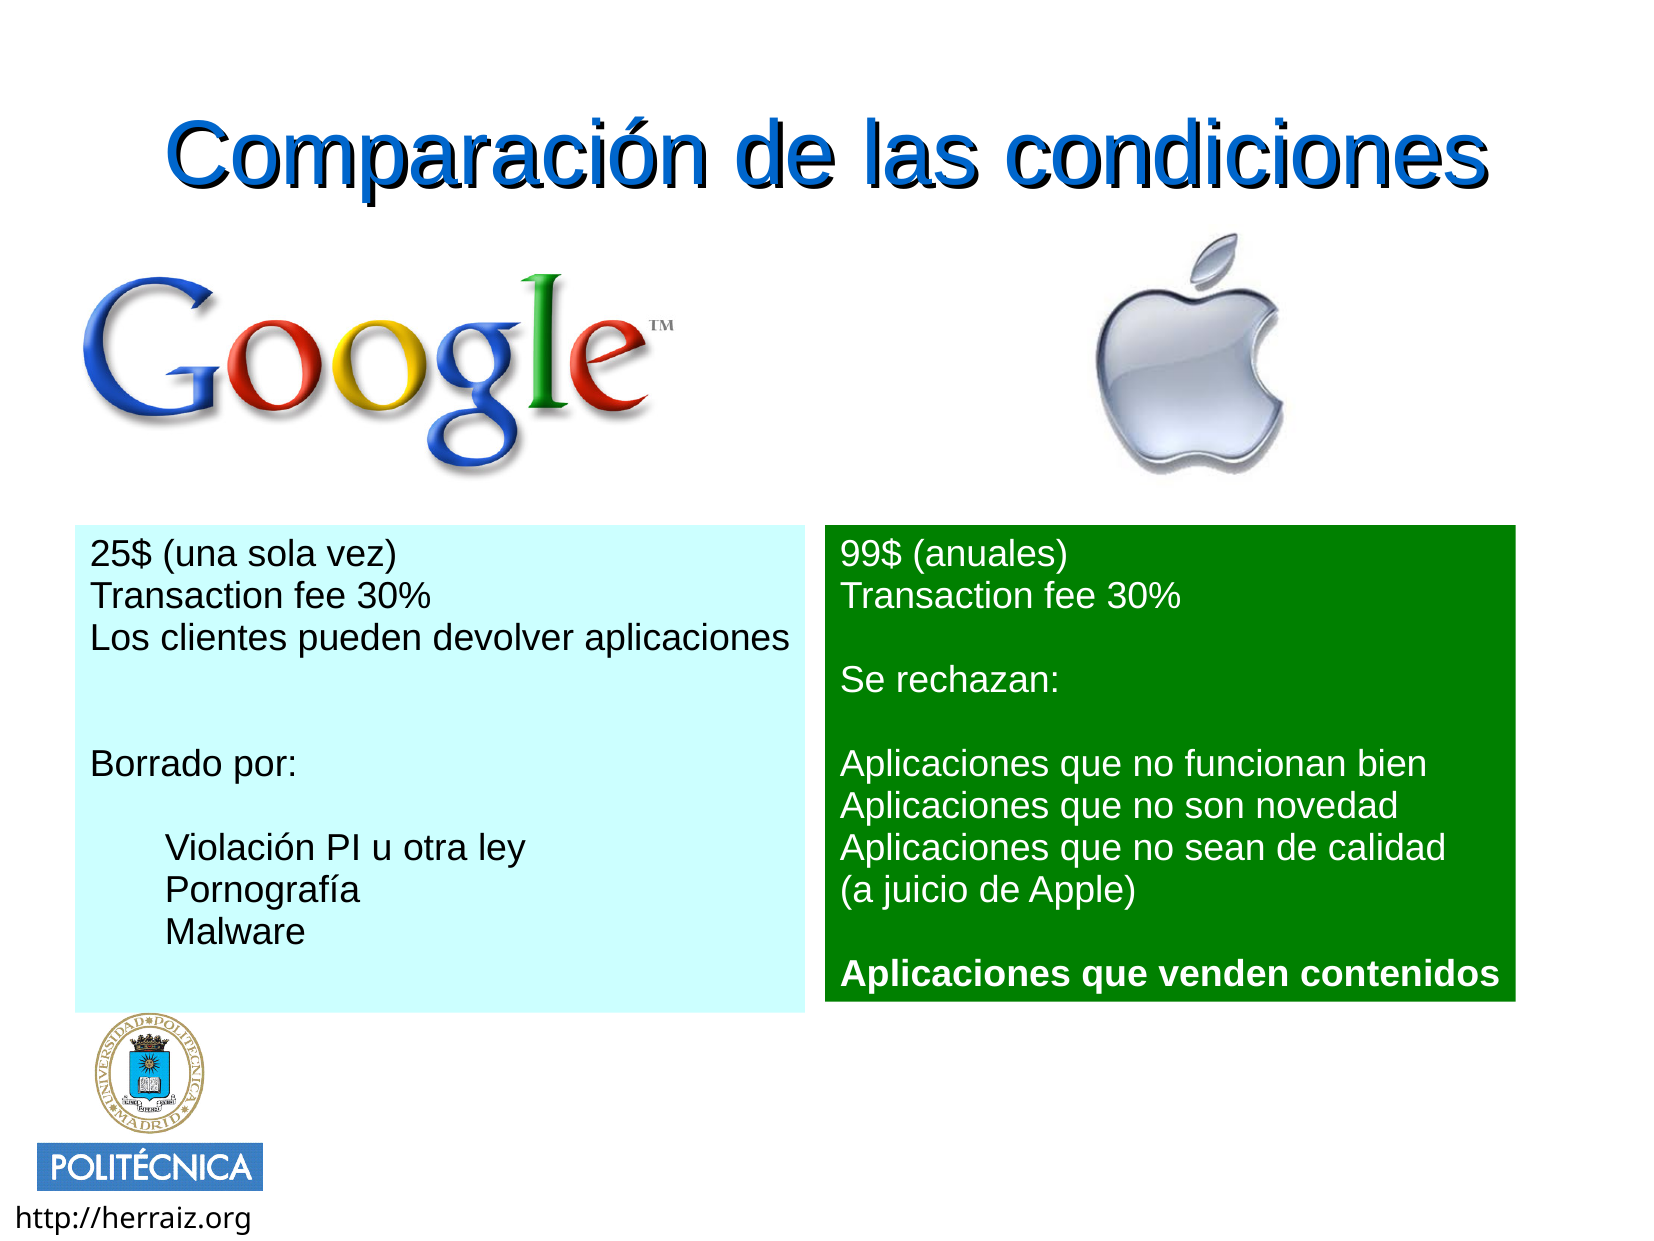

# Comparación de las condiciones
25$ (una sola vez)
Transaction fee 30%
Los clientes pueden devolver aplicaciones
Borrado por:
	Violación PI u otra ley
	Pornografía
	Malware
99$ (anuales)
Transaction fee 30%
Se rechazan:
Aplicaciones que no funcionan bien
Aplicaciones que no son novedad
Aplicaciones que no sean de calidad
(a juicio de Apple)
Aplicaciones que venden contenidos